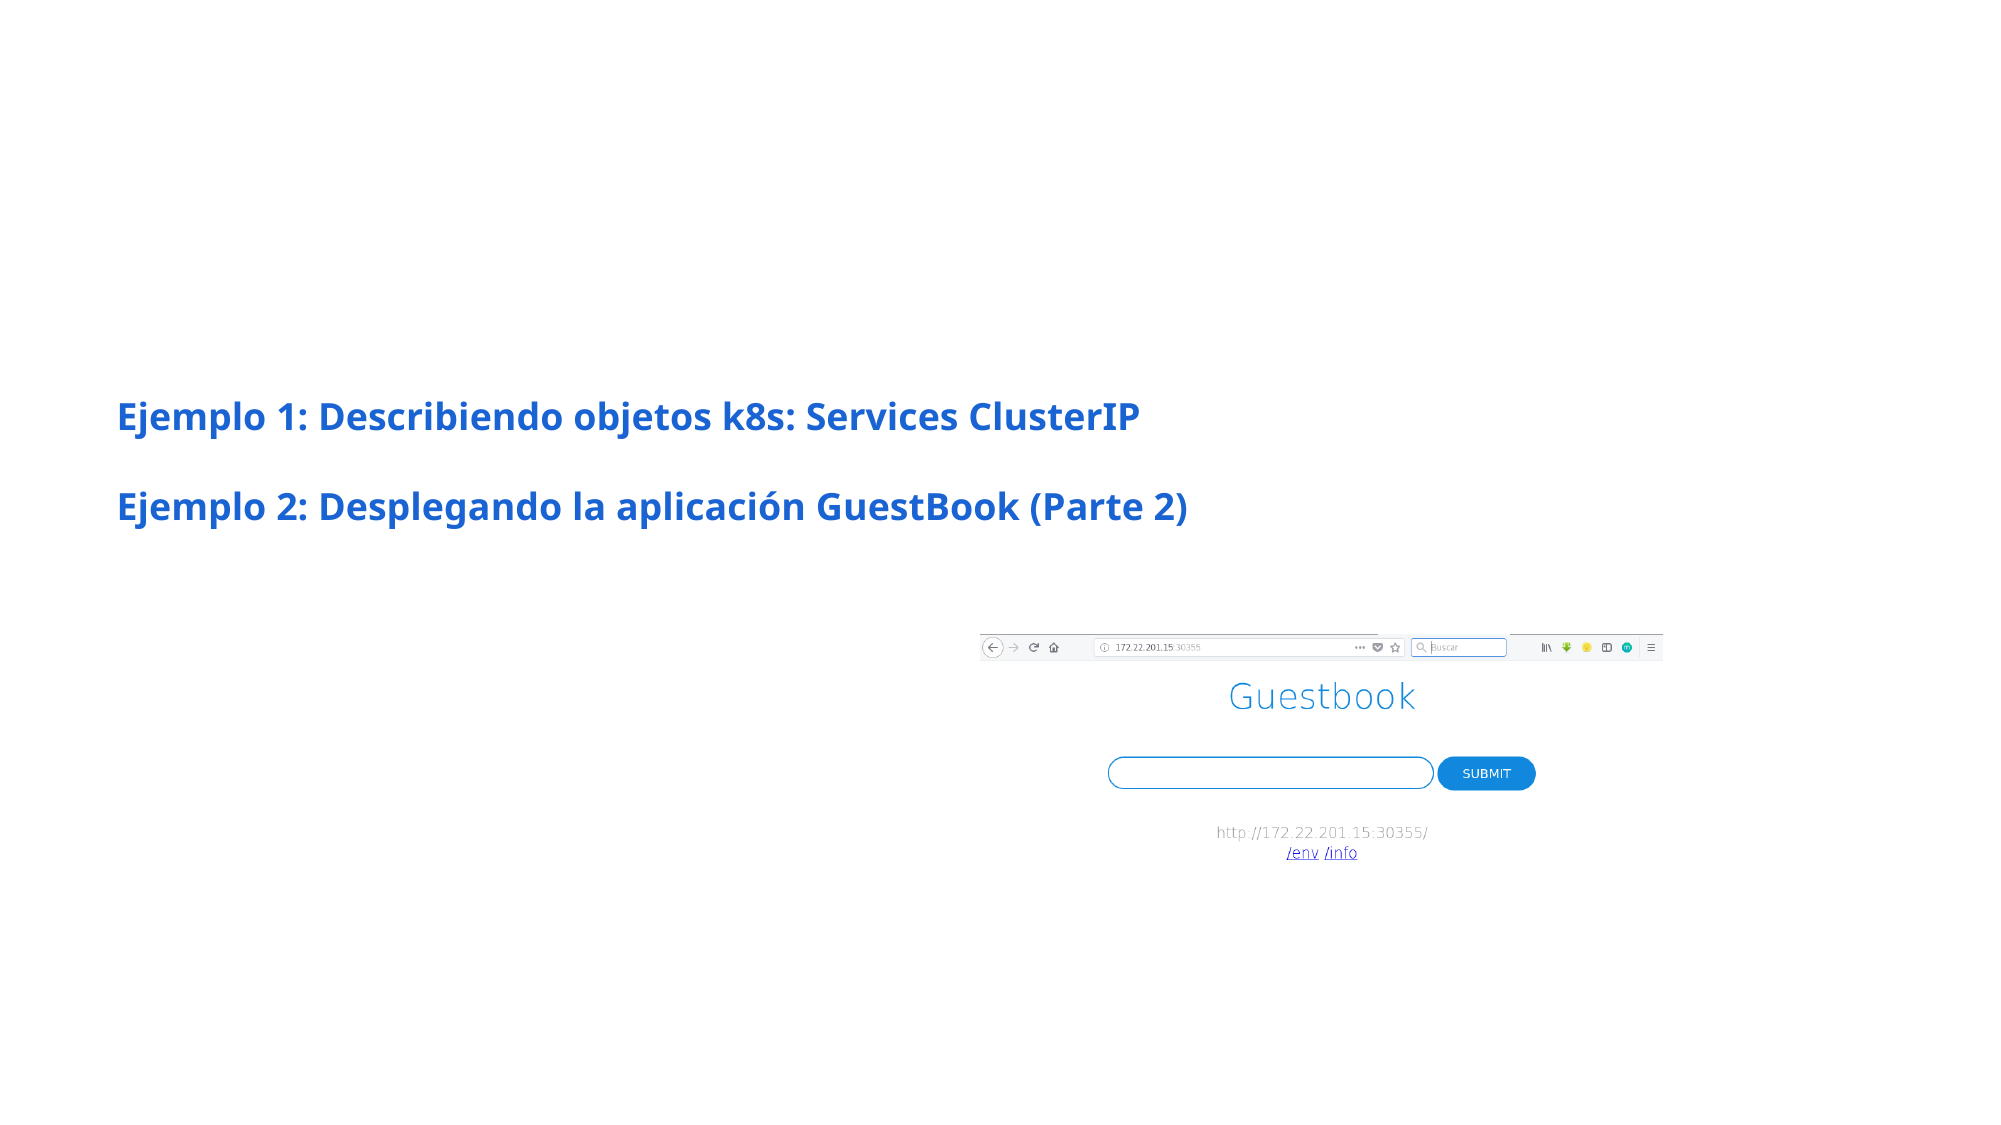

Ejemplo 1: Describiendo objetos k8s: Services ClusterIP
Ejemplo 2: Desplegando la aplicación GuestBook (Parte 2)